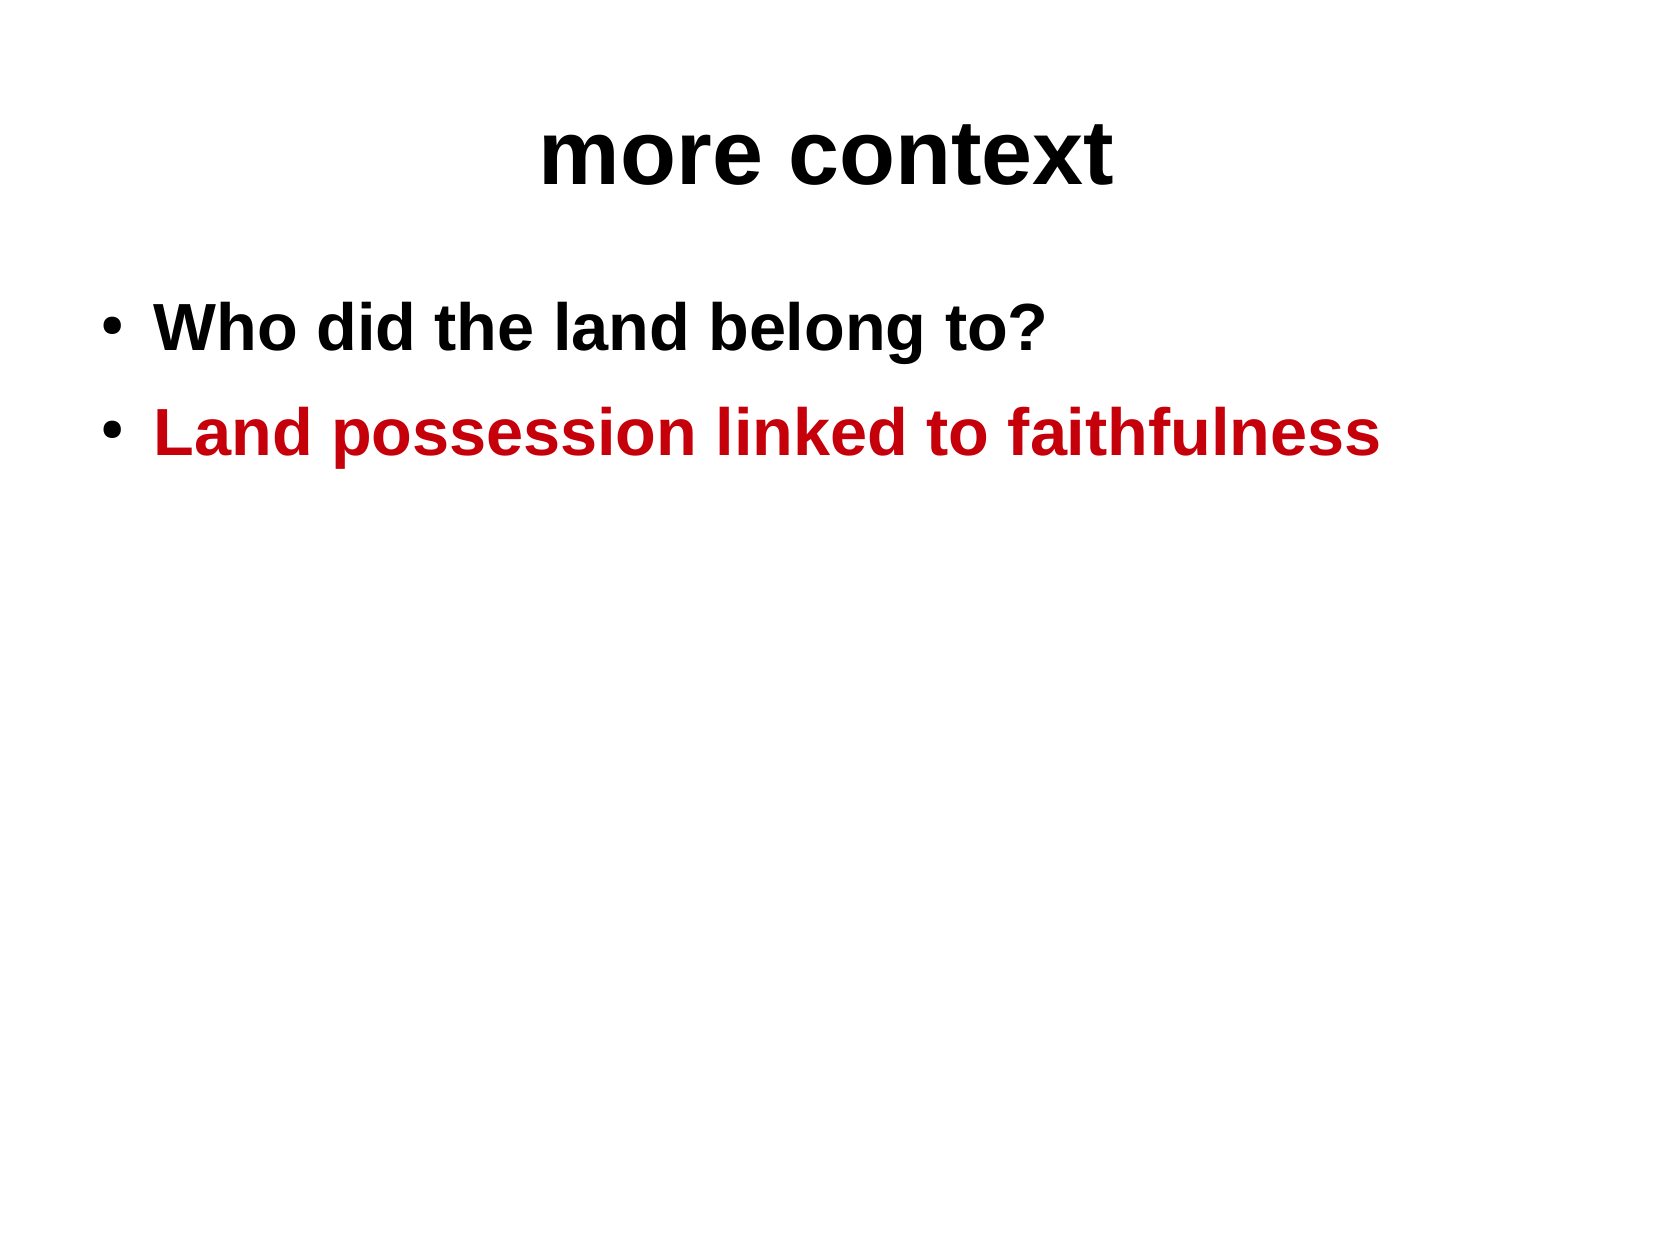

# more context
Who did the land belong to?
Land possession linked to faithfulness